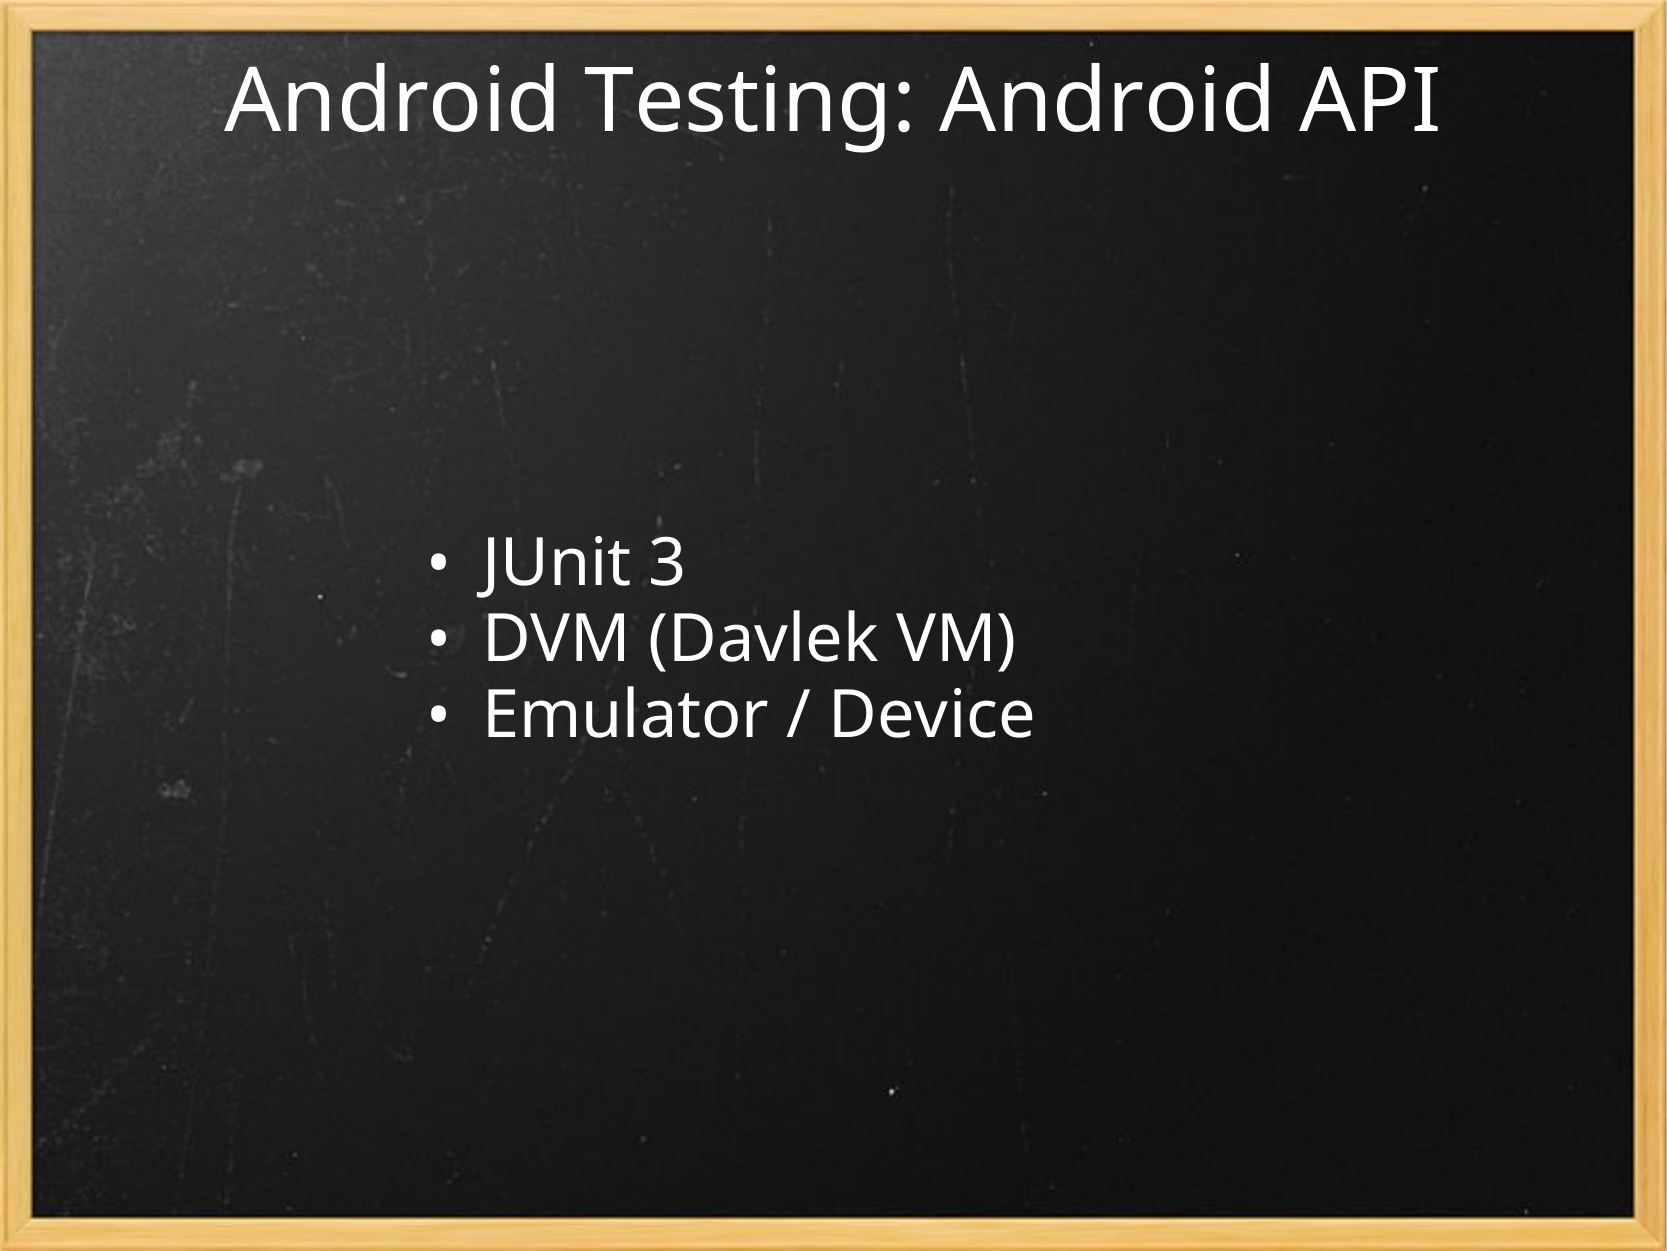

# Android Testing: Android API
JUnit 3
DVM (Davlek VM)
Emulator / Device